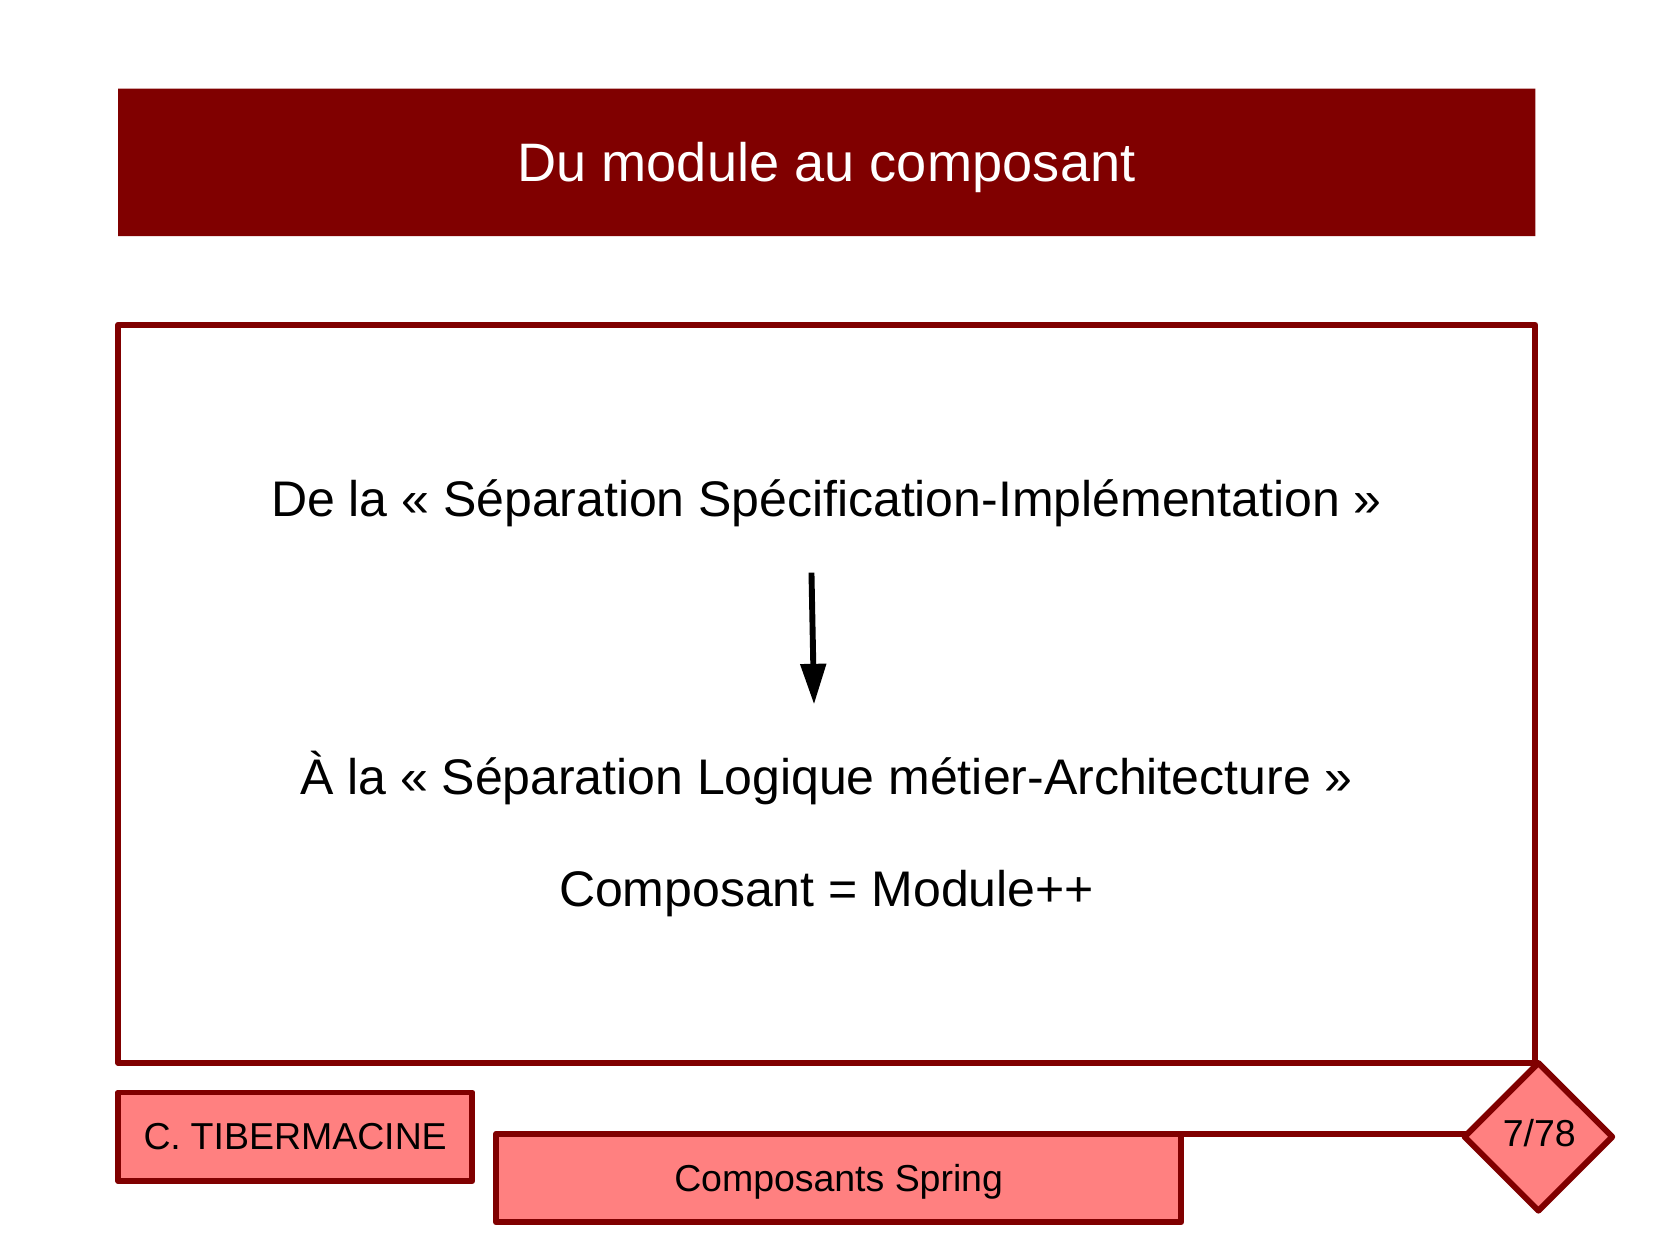

Du module au composant
De la « Séparation Spécification-Implémentation »
À la « Séparation Logique métier-Architecture »
Composant = Module++
C. TIBERMACINE
Composants Spring